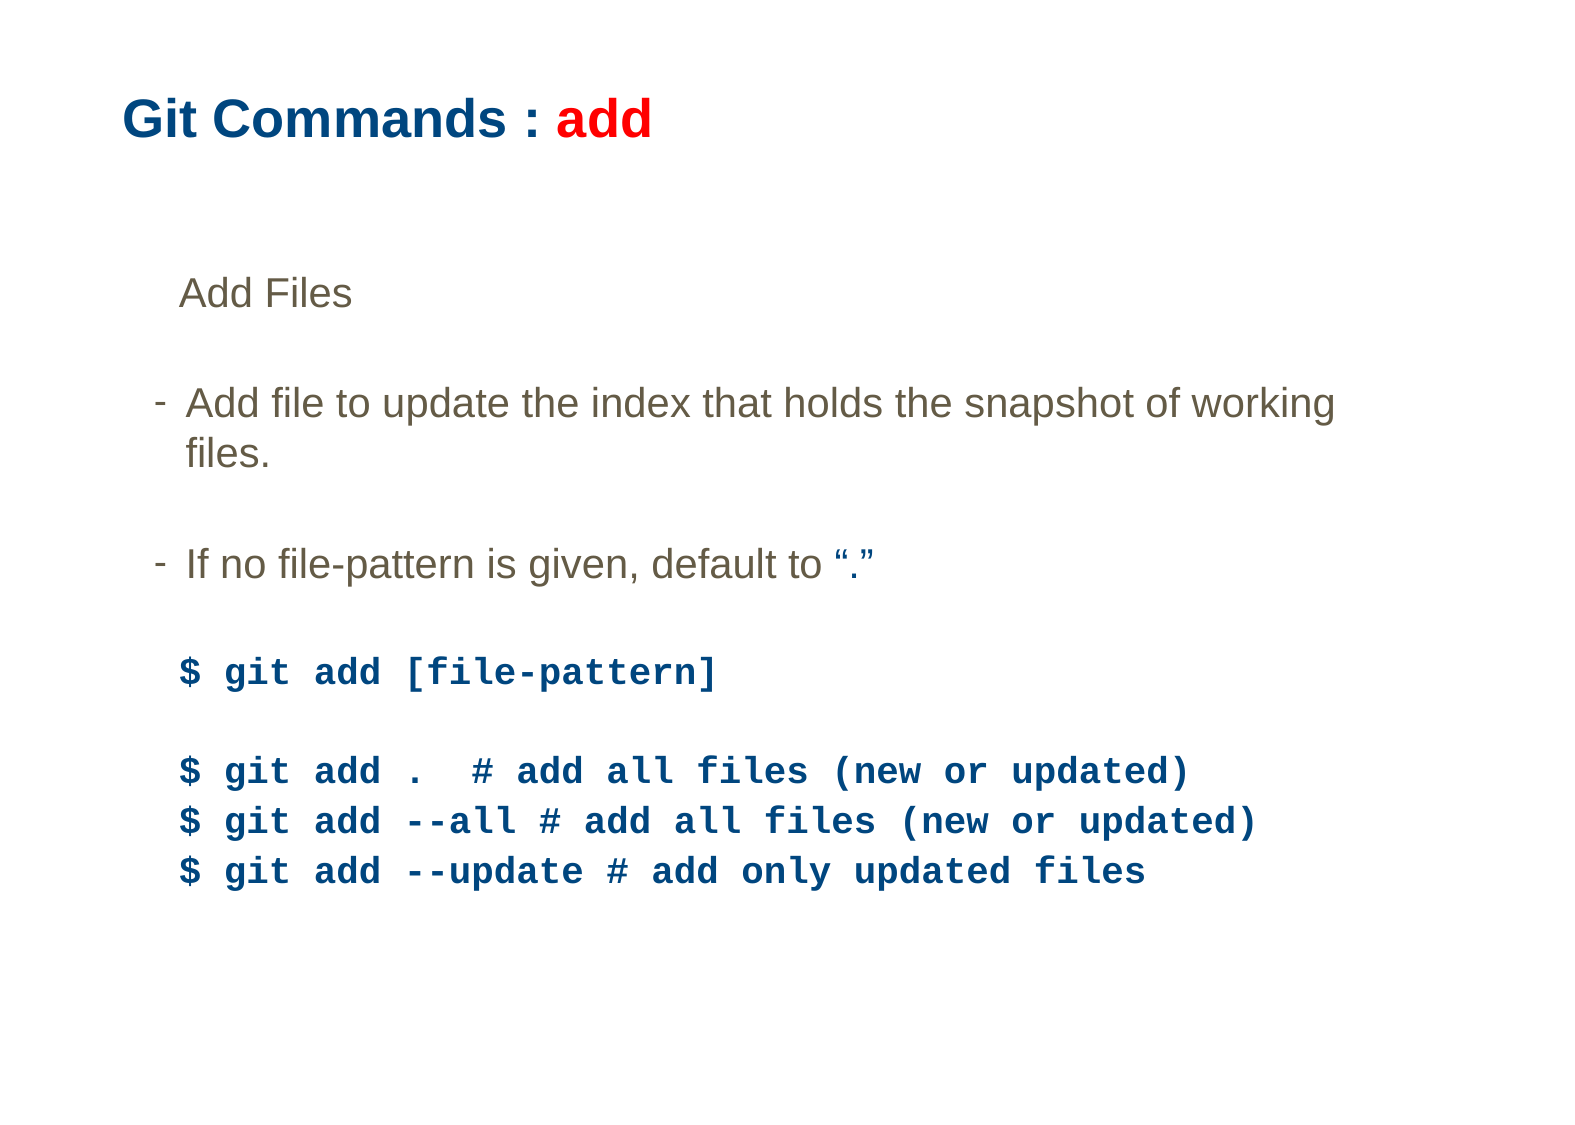

# Git Commands : add
Add Files
Add file to update the index that holds the snapshot of working files.
If no file-pattern is given, default to “.”
$ git add [file-pattern]
$ git add . # add all files (new or updated)
$ git add --all # add all files (new or updated)
$ git add --update # add only updated files